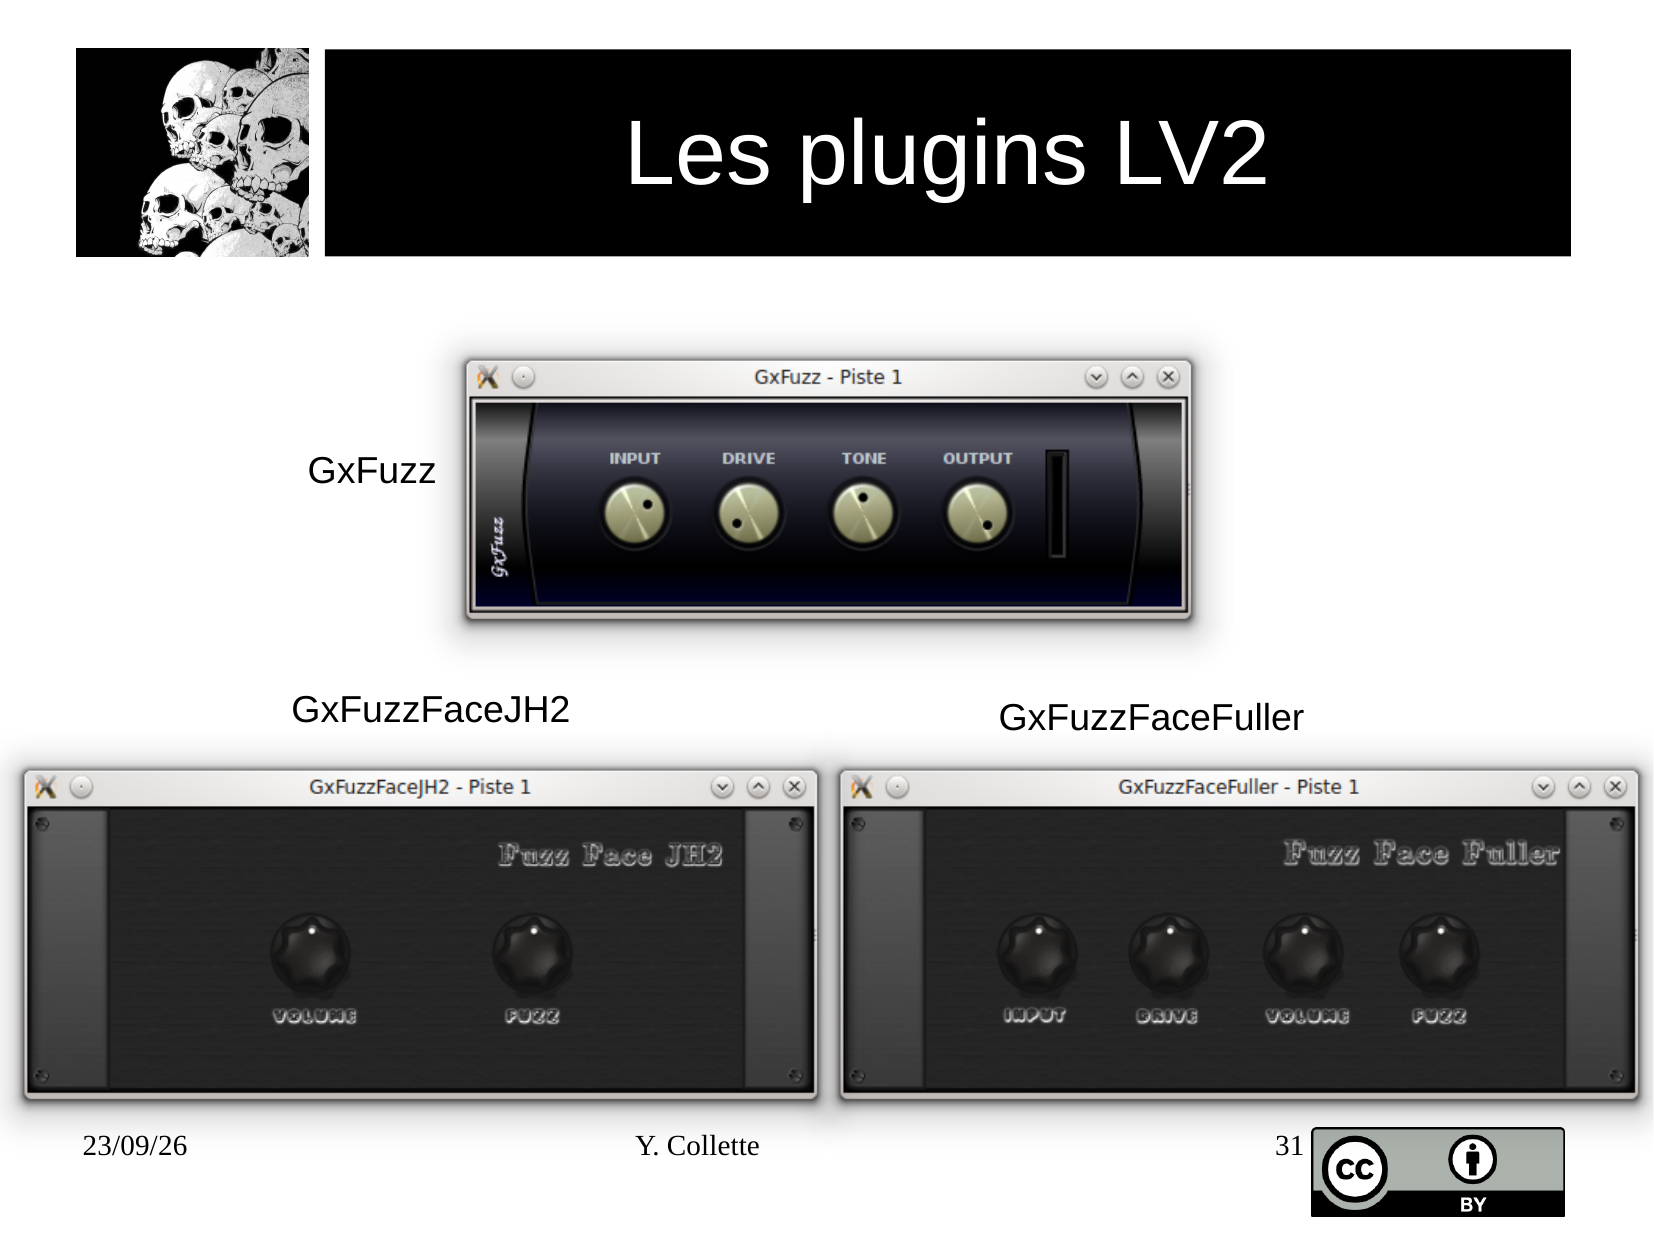

# Les plugins LV2
GxFuzz
GxFuzzFaceJH2
GxFuzzFaceFuller
Y. Collette
31